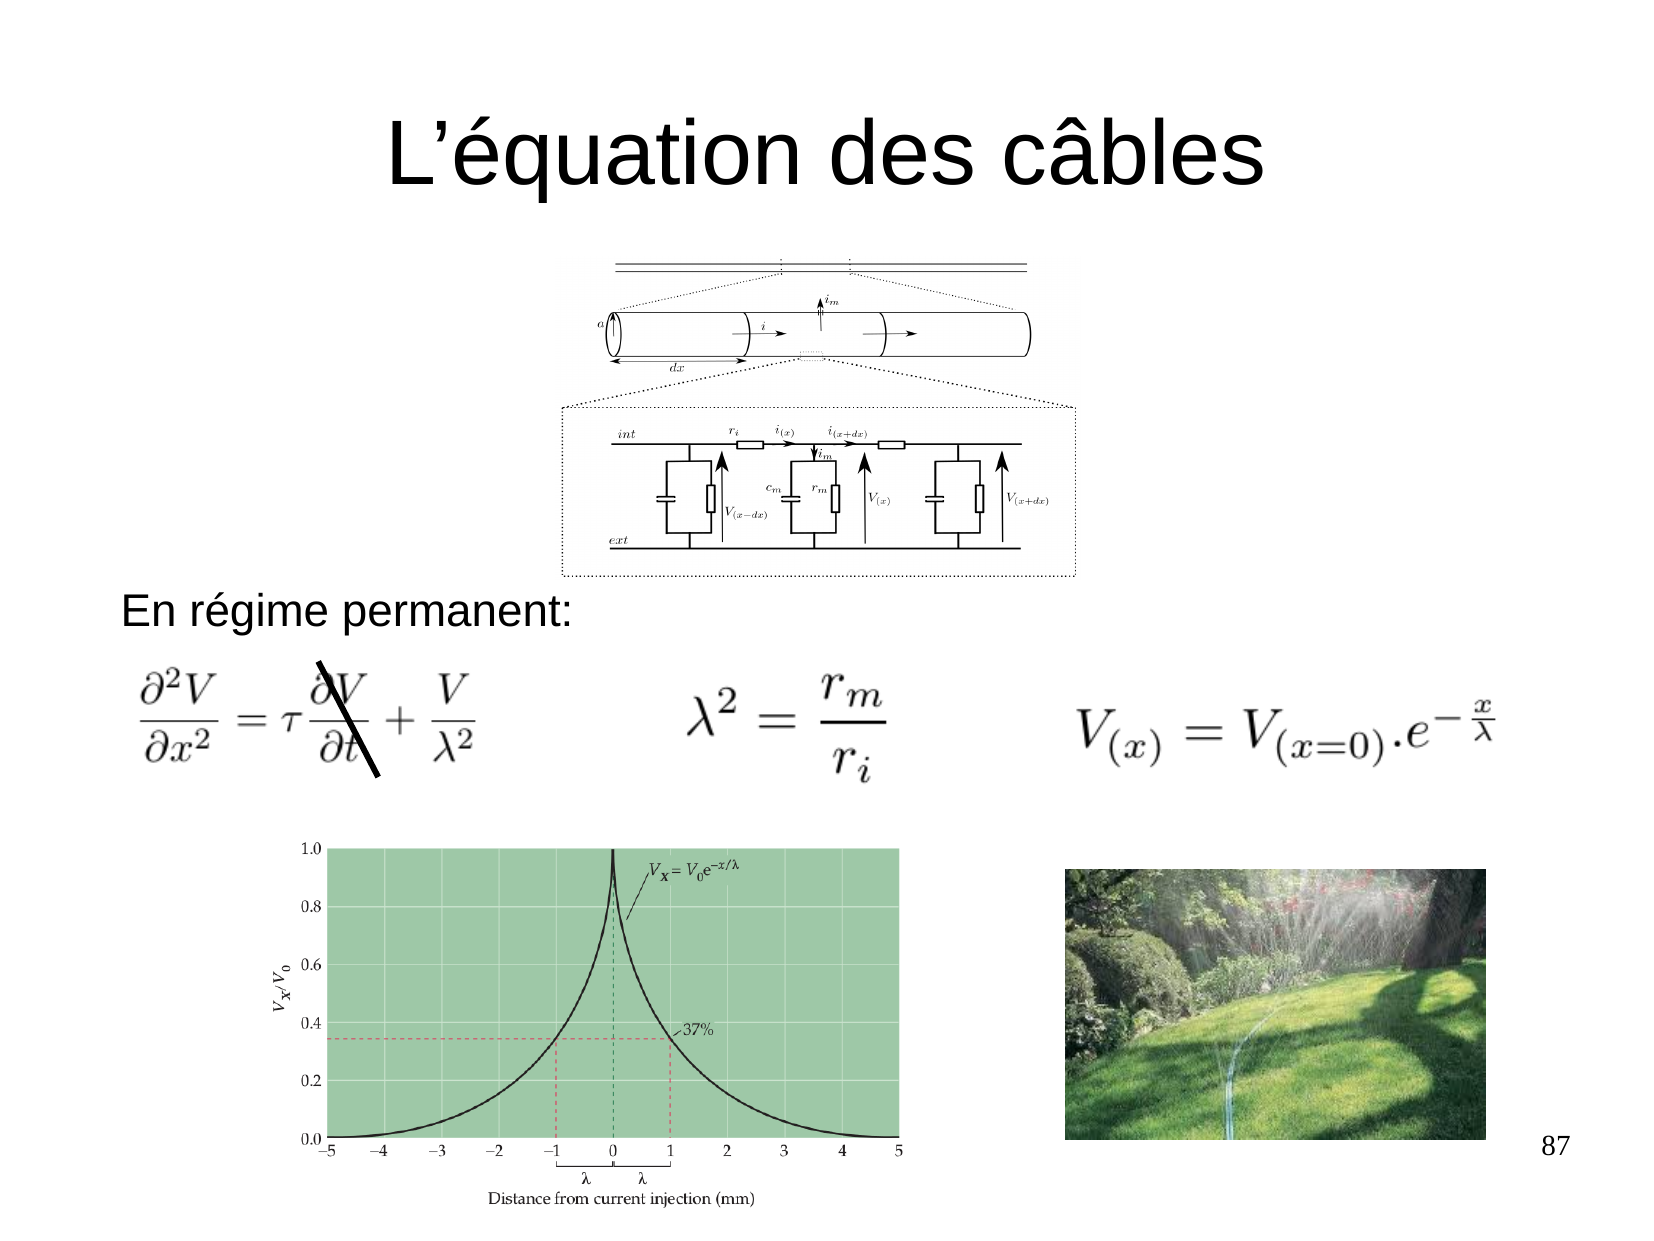

# L’équation des câbles
En régime permanent:
87